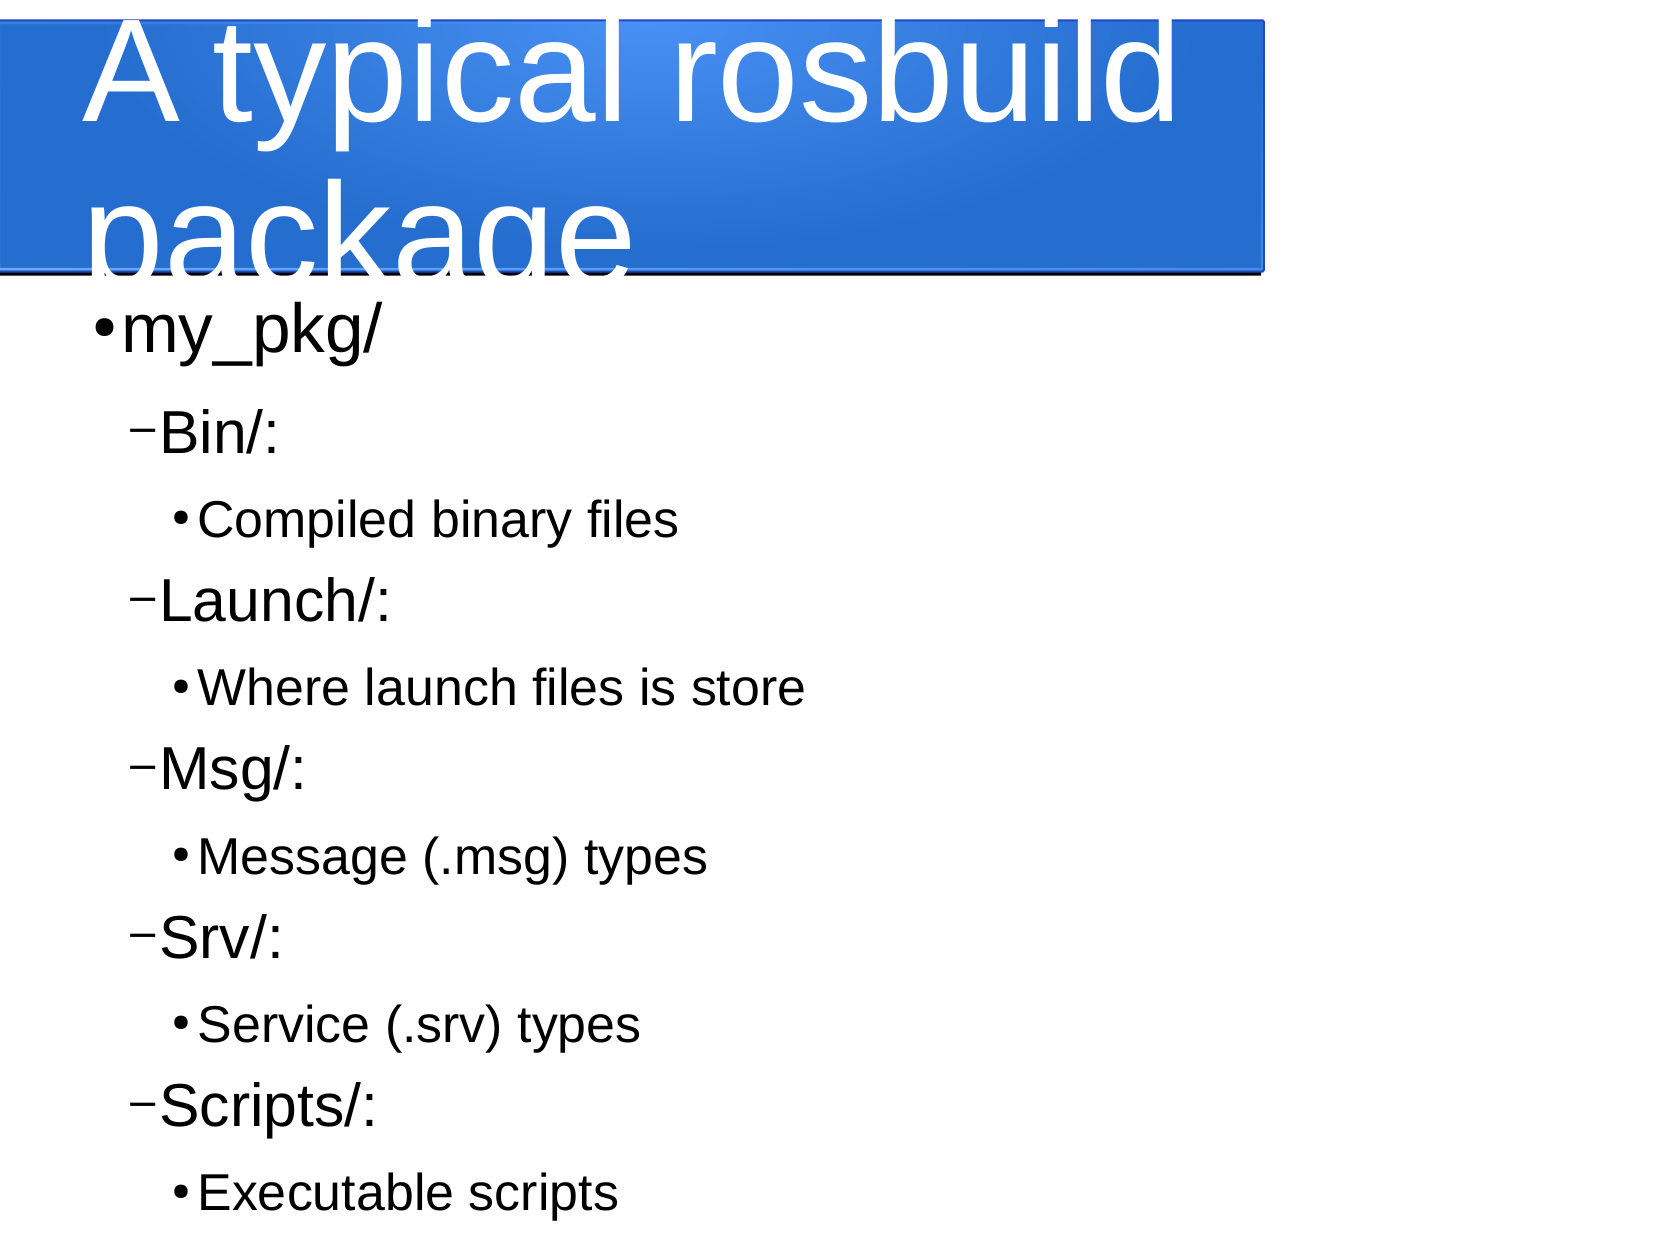

# A typical rosbuild package
my_pkg/
Bin/:
Compiled binary files
Launch/:
Where launch files is store
Msg/:
Message (.msg) types
Srv/:
Service (.srv) types
Scripts/:
Executable scripts